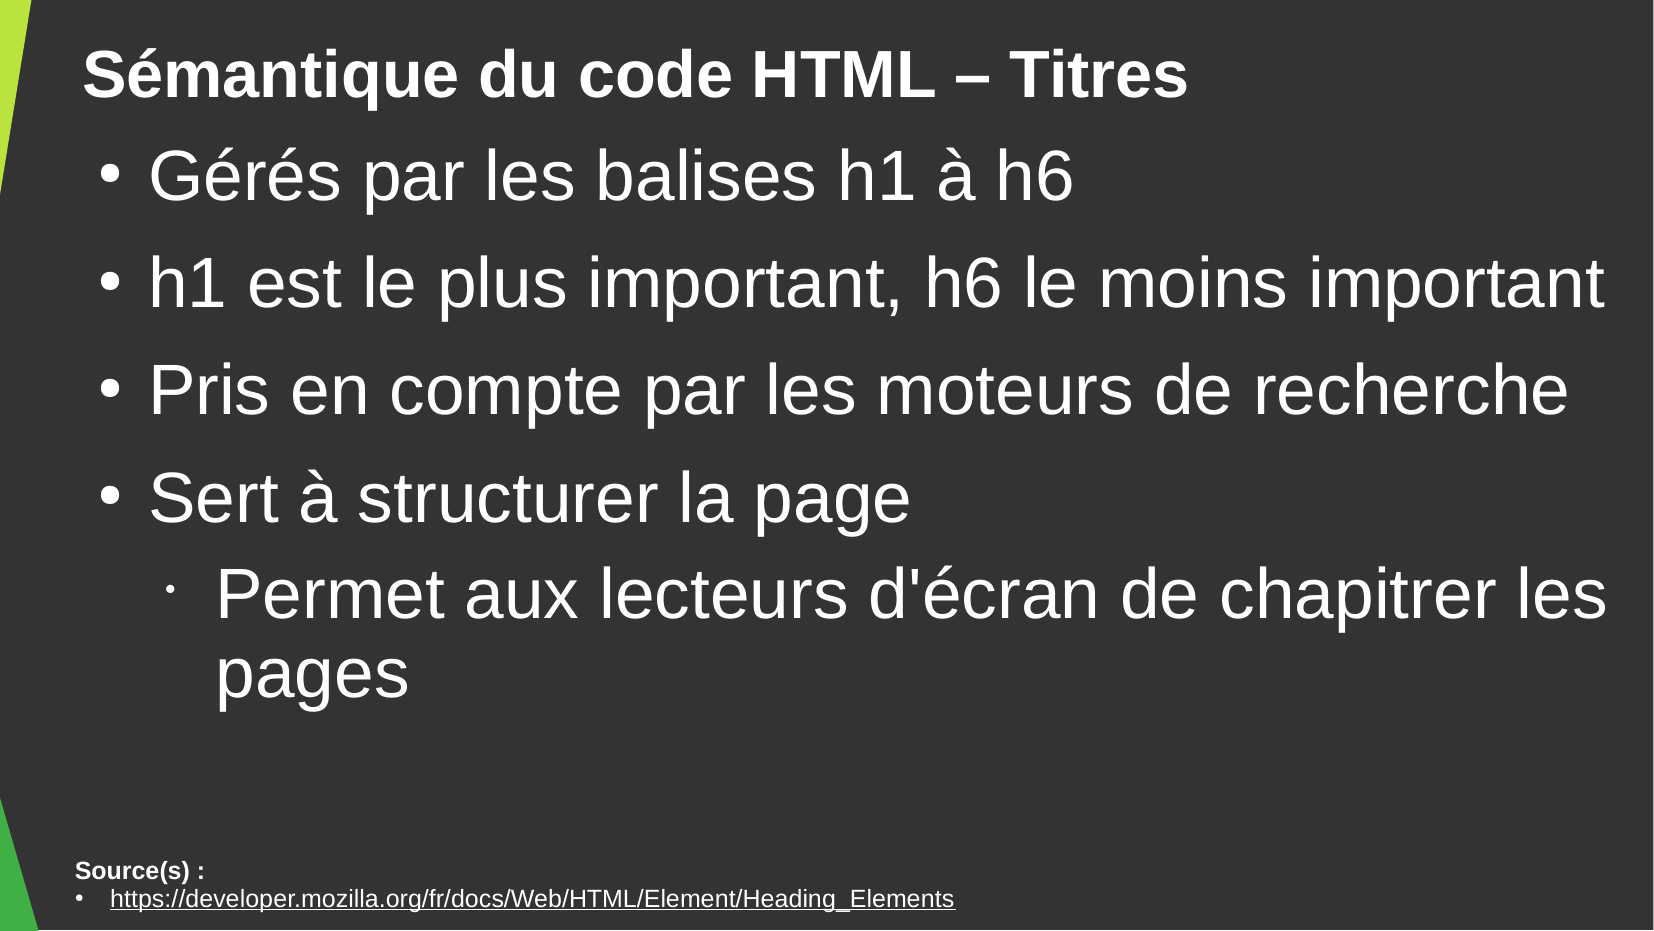

# Sémantique du code HTML – Titres
Gérés par les balises h1 à h6
h1 est le plus important, h6 le moins important
Pris en compte par les moteurs de recherche
Sert à structurer la page
Permet aux lecteurs d'écran de chapitrer les pages
Source(s) :
https://developer.mozilla.org/fr/docs/Web/HTML/Element/Heading_Elements